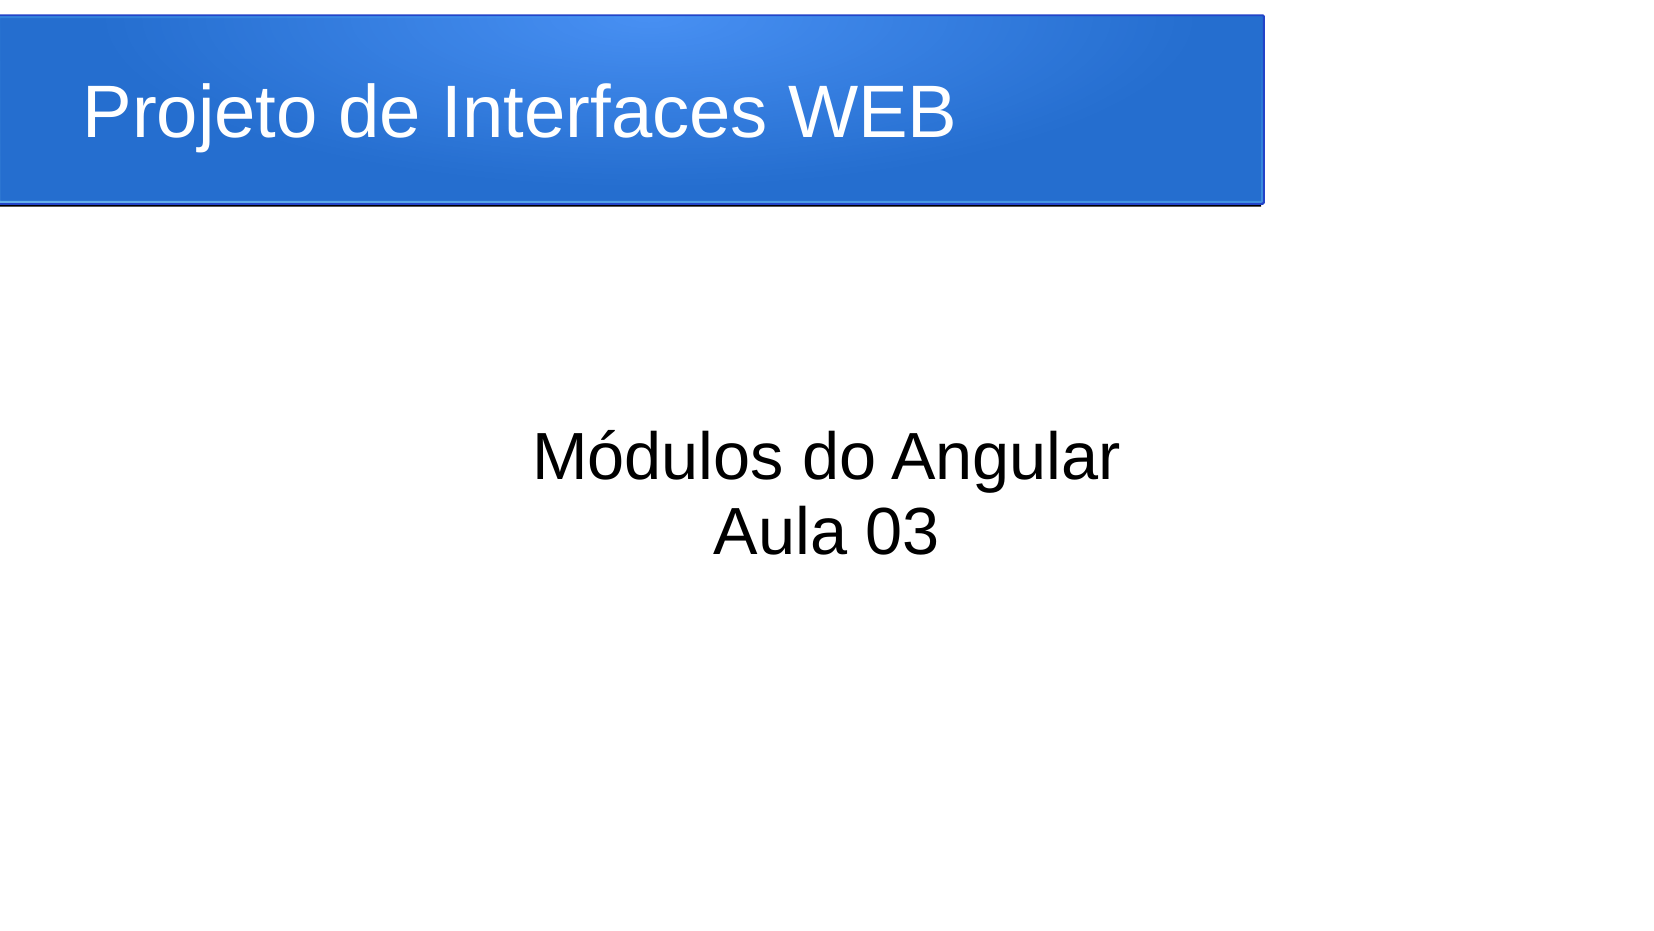

# Projeto de Interfaces WEB
Módulos do Angular
Aula 03